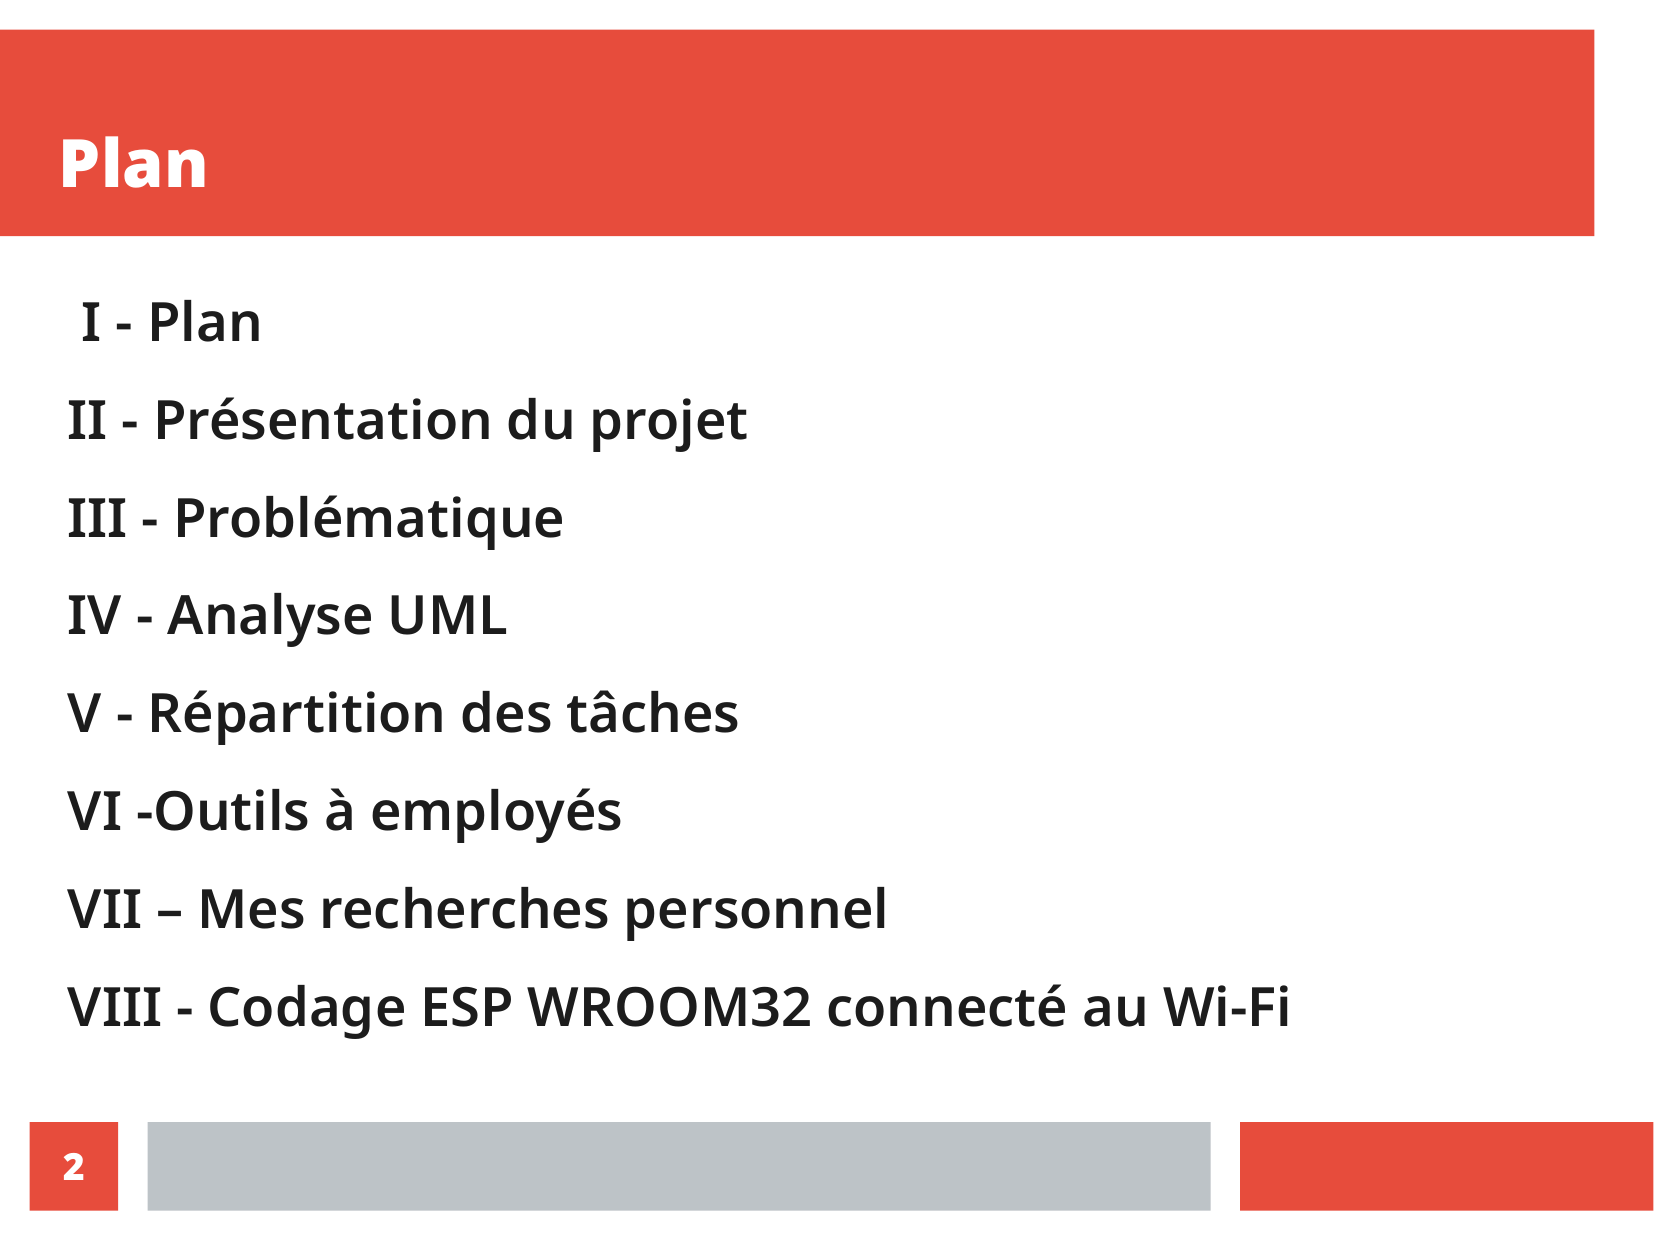

# Plan
 I - Plan
II - Présentation du projet
III - Problématique
IV - Analyse UML
V - Répartition des tâches
VI -Outils à employés
VII – Mes recherches personnel
VIII - Codage ESP WROOM32 connecté au Wi-Fi
2